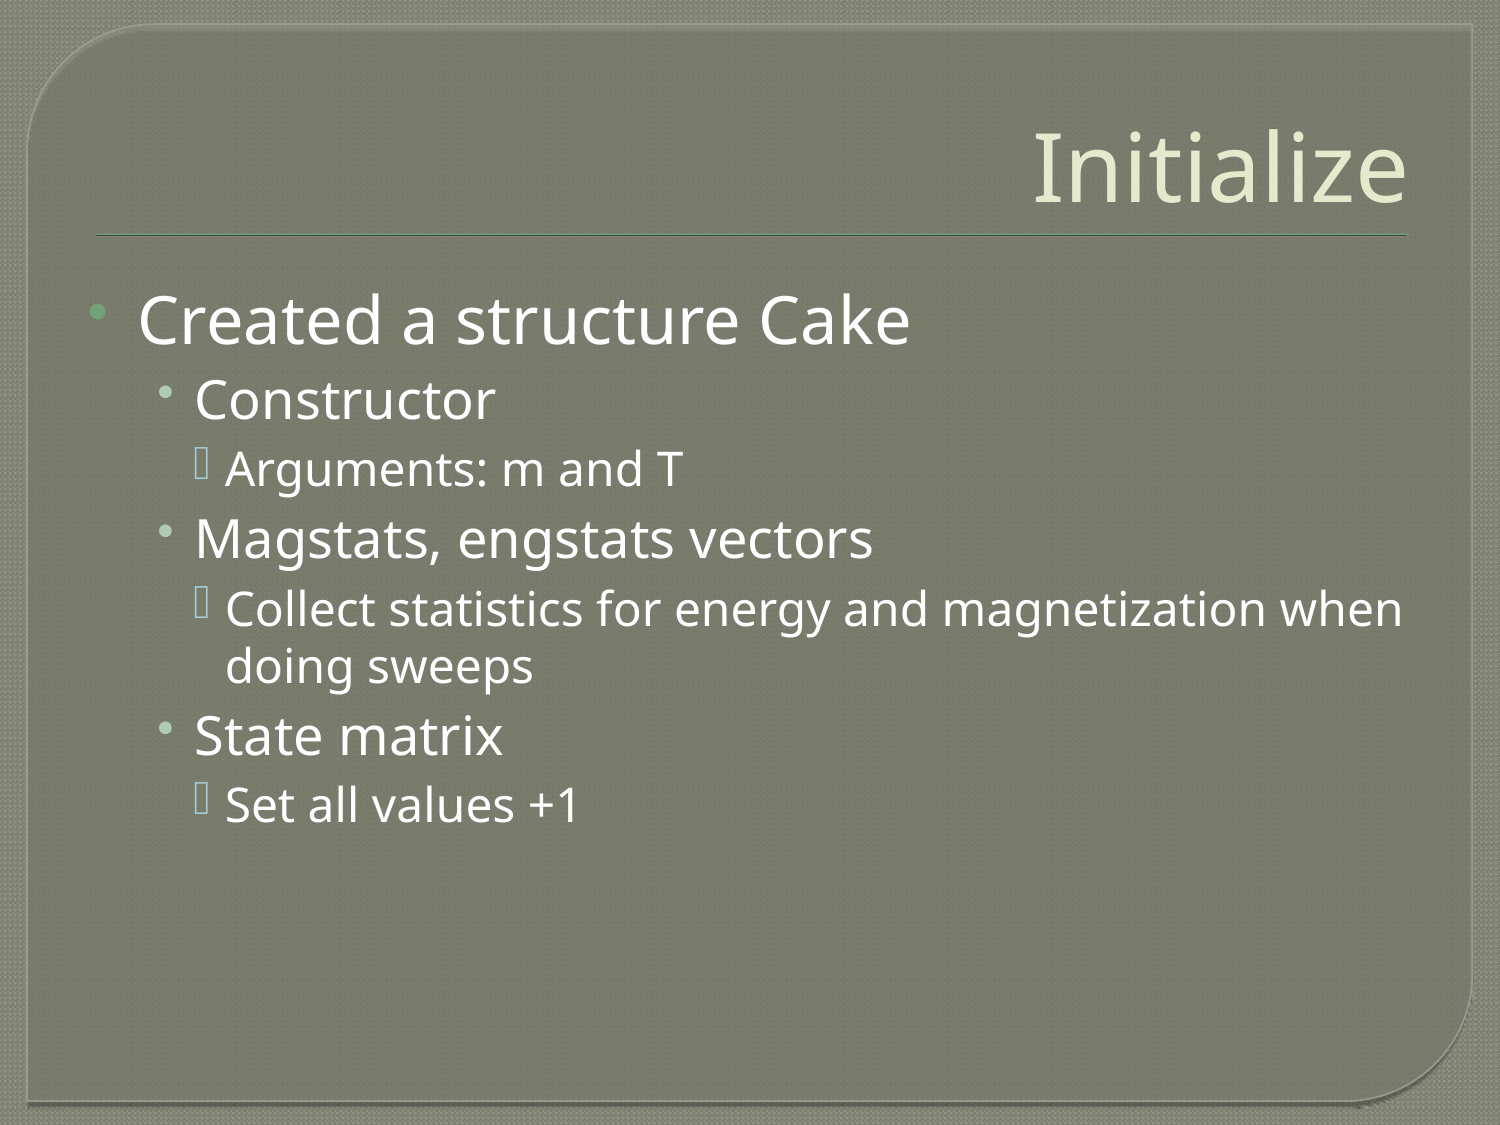

# Initialize
Created a structure Cake
Constructor
Arguments: m and T
Magstats, engstats vectors
Collect statistics for energy and magnetization when doing sweeps
State matrix
Set all values +1